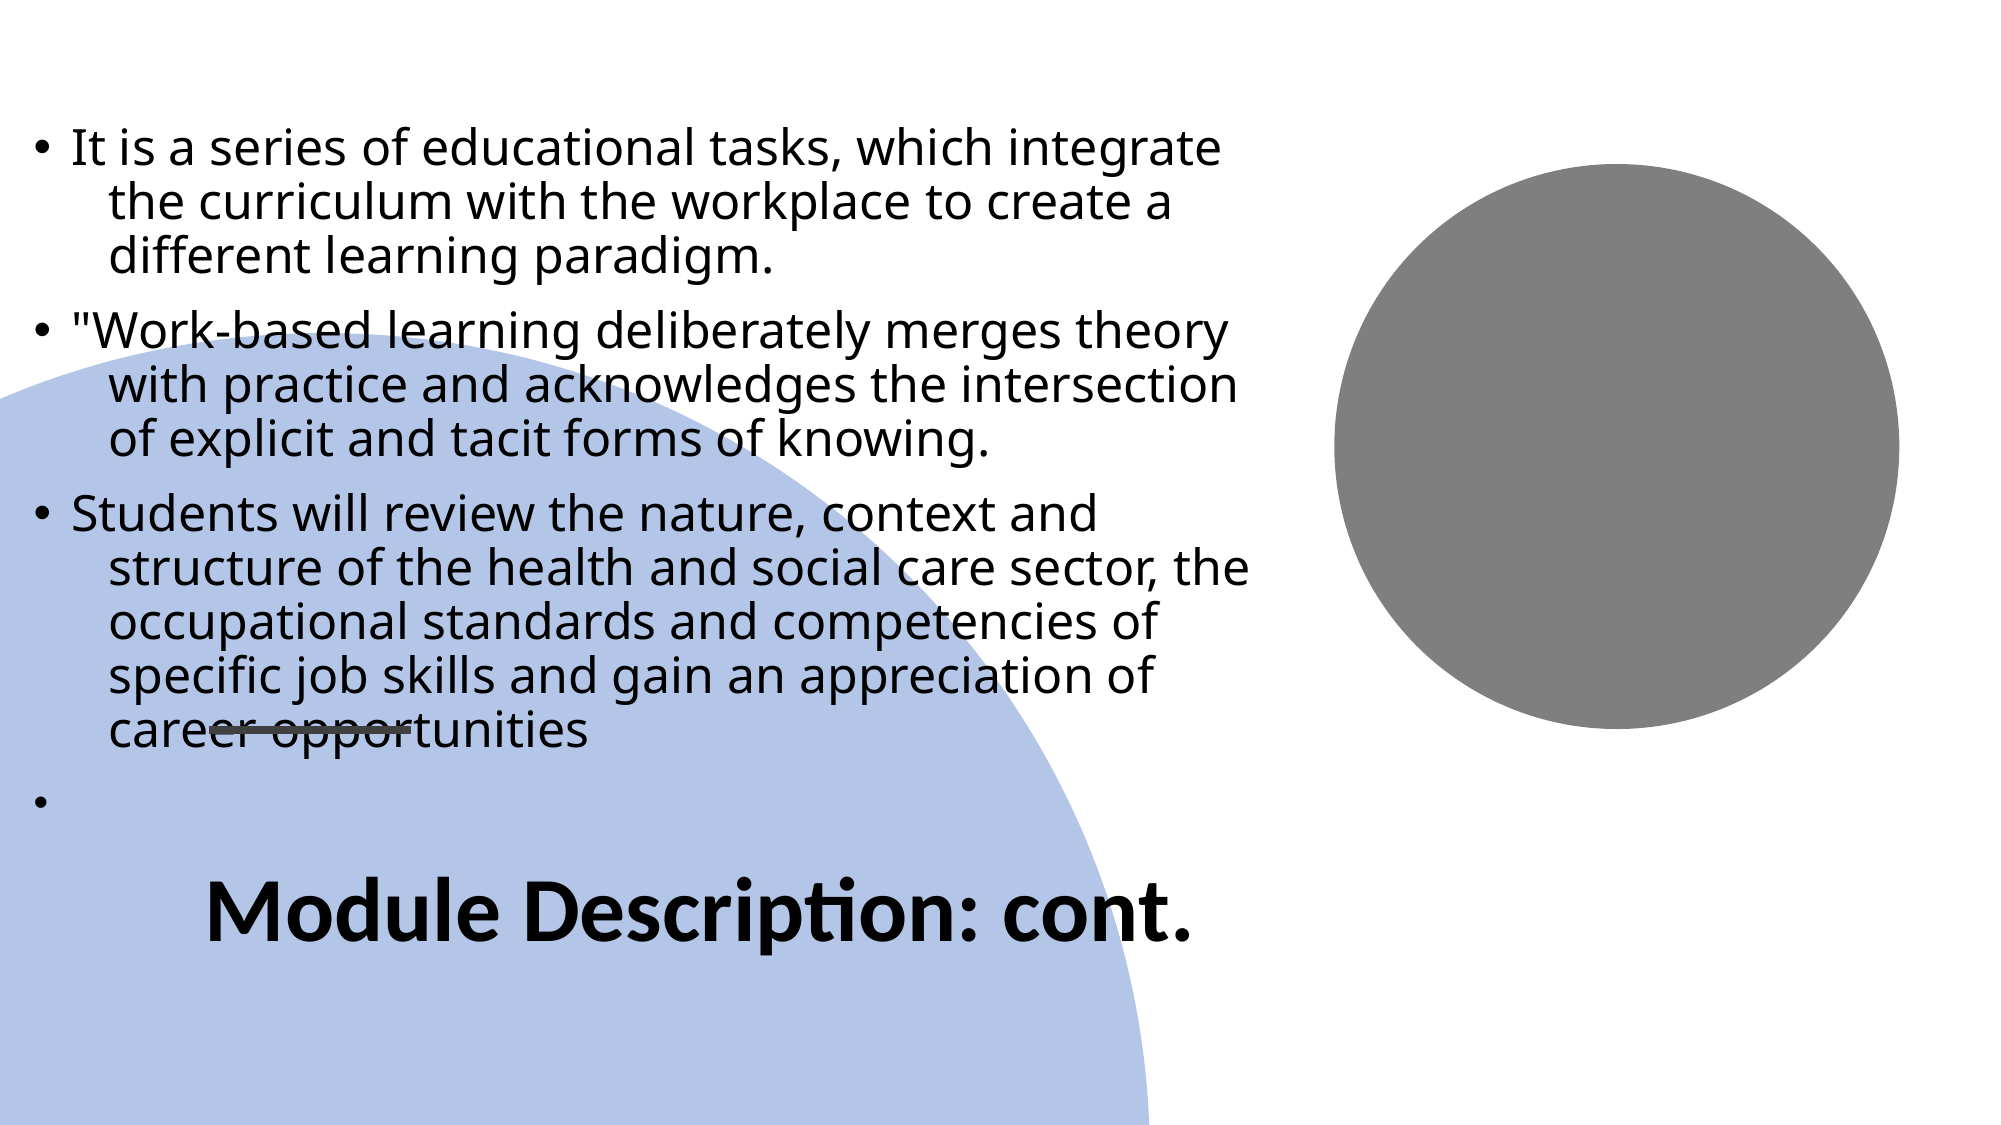

It is a series of educational tasks, which integrate the curriculum with the workplace to create a different learning paradigm.
"Work-based learning deliberately merges theory with practice and acknowledges the intersection of explicit and tacit forms of knowing.
Students will review the nature, context and structure of the health and social care sector, the occupational standards and competencies of specific job skills and gain an appreciation of career opportunities
# Module Description: cont.